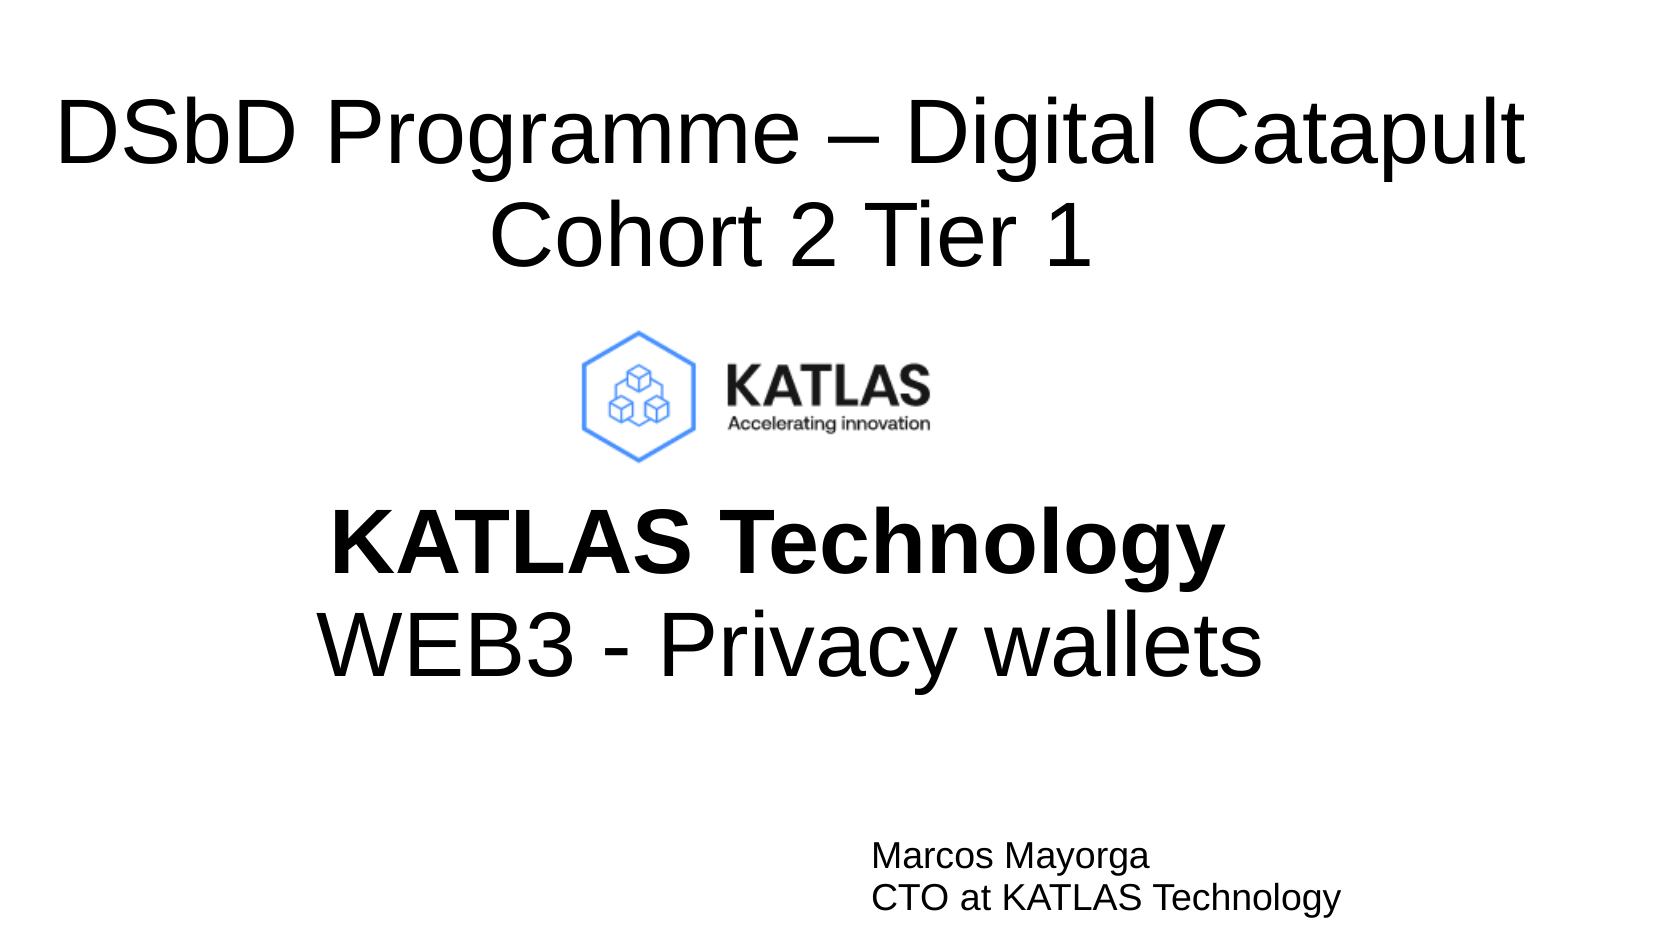

# DSbD Programme – Digital Catapult Cohort 2 Tier 1 KATLAS Technology WEB3 - Privacy wallets
Marcos Mayorga
CTO at KATLAS Technology